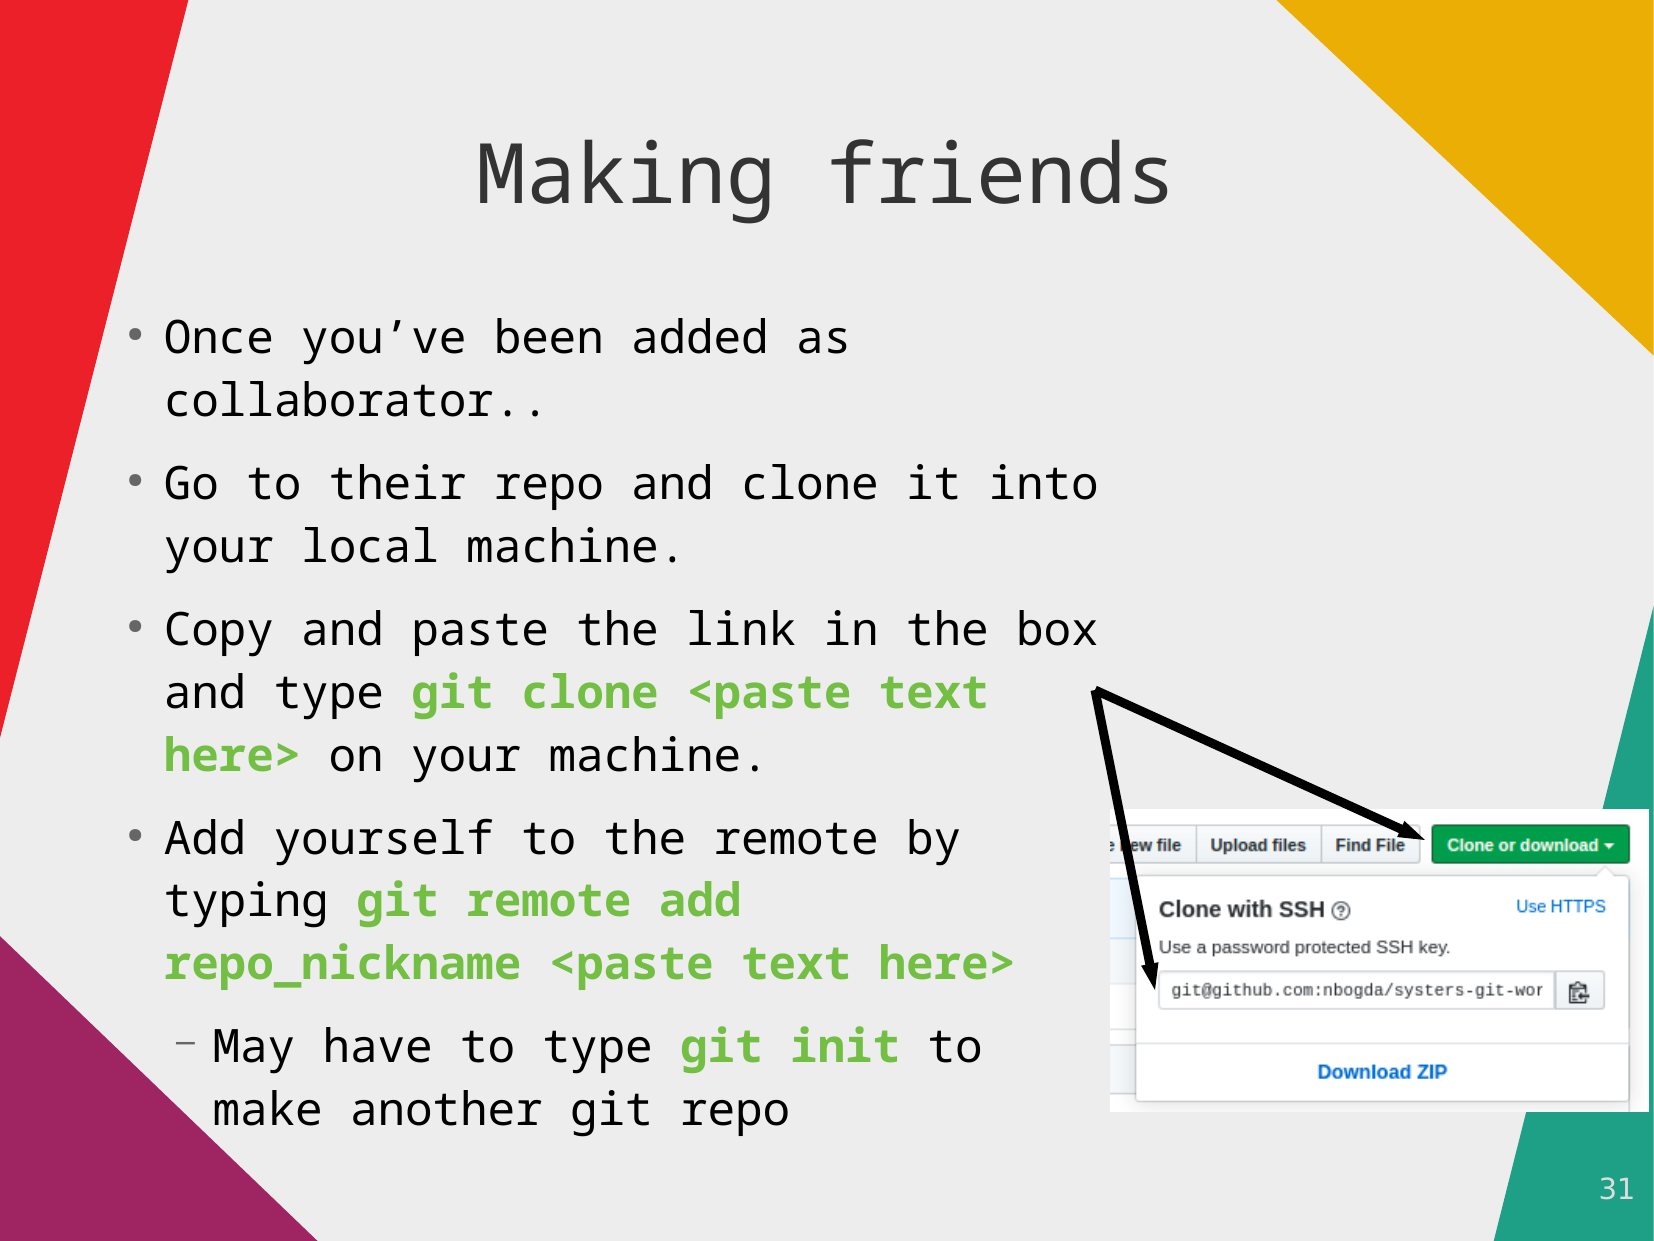

# Making friends
Once you’ve been added as collaborator..
Go to their repo and clone it into your local machine.
Copy and paste the link in the box and type git clone <paste text here> on your machine.
Add yourself to the remote by typing git remote add repo_nickname <paste text here>
May have to type git init to make another git repo
31